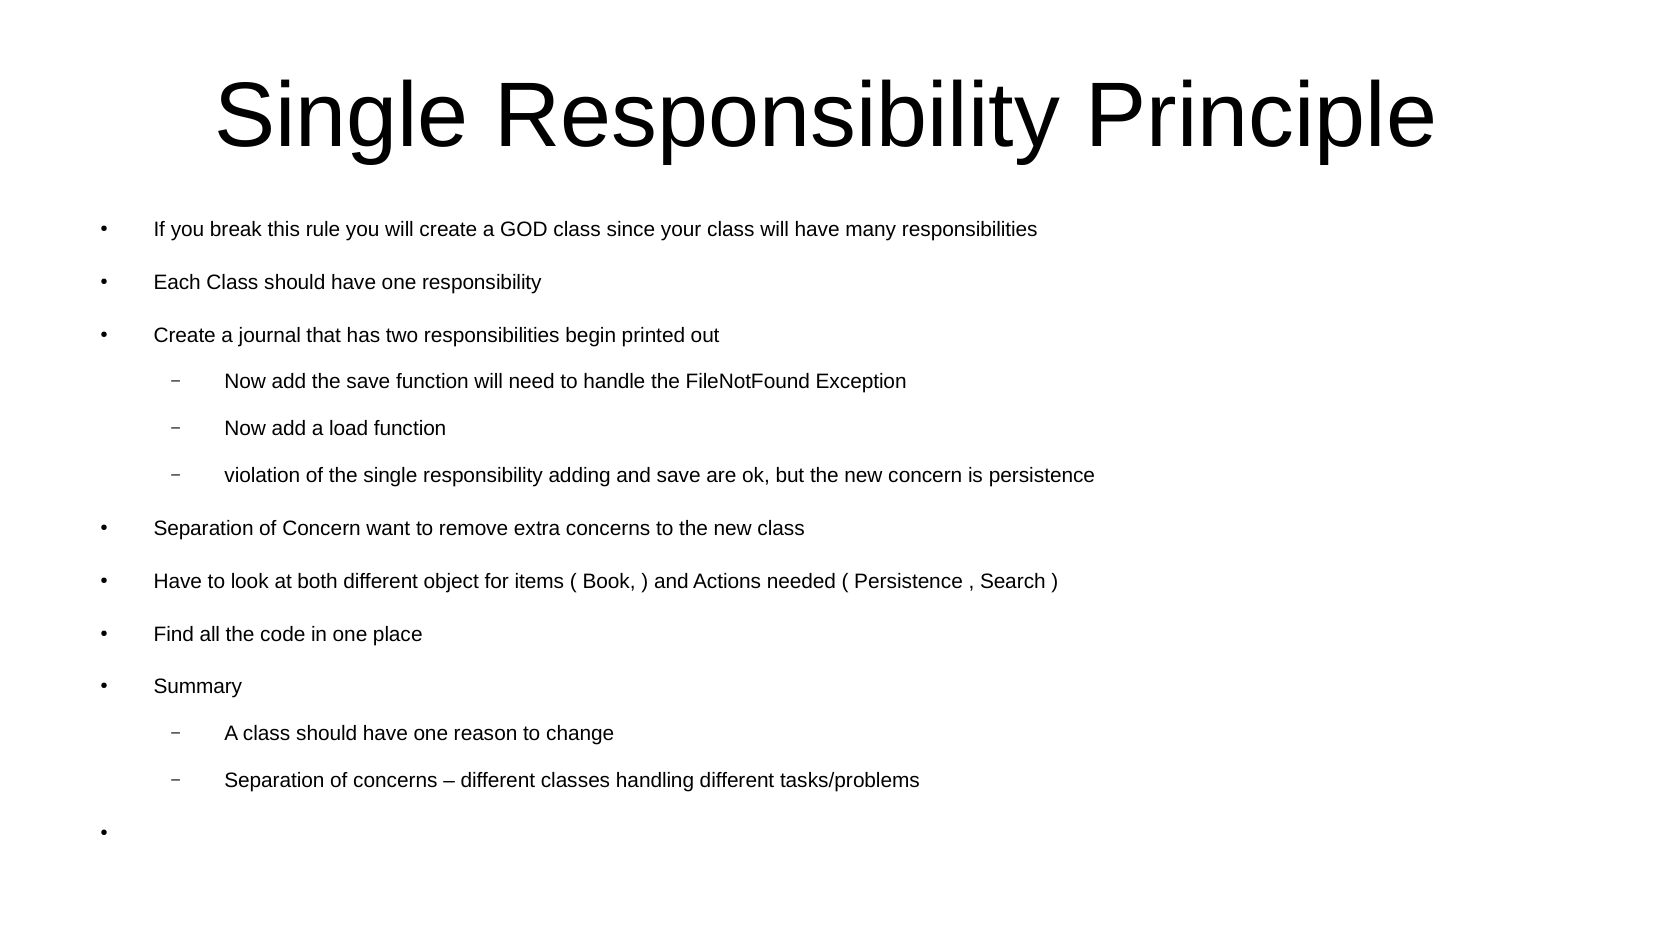

# Single Responsibility Principle
If you break this rule you will create a GOD class since your class will have many responsibilities
Each Class should have one responsibility
Create a journal that has two responsibilities begin printed out
Now add the save function will need to handle the FileNotFound Exception
Now add a load function
violation of the single responsibility adding and save are ok, but the new concern is persistence
Separation of Concern want to remove extra concerns to the new class
Have to look at both different object for items ( Book, ) and Actions needed ( Persistence , Search )
Find all the code in one place
Summary
A class should have one reason to change
Separation of concerns – different classes handling different tasks/problems